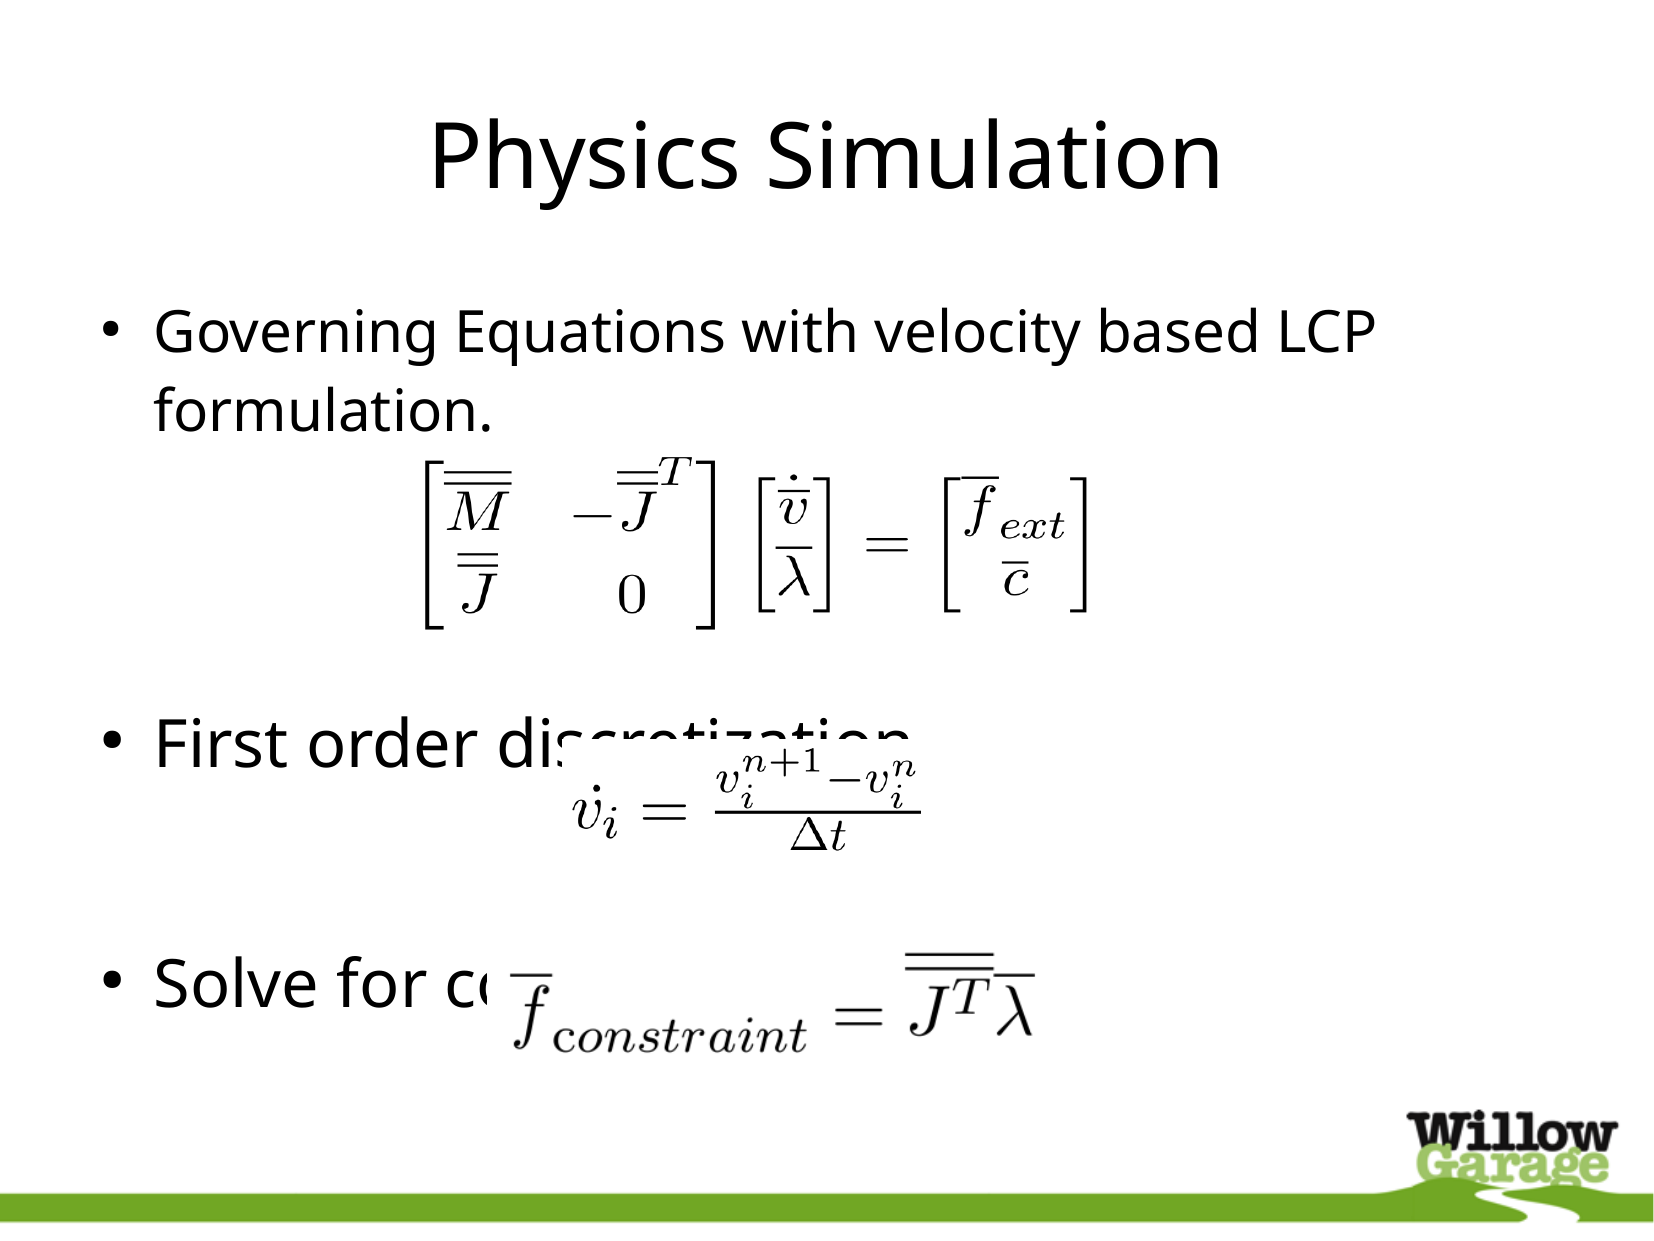

# Physics Simulation
Governing Equations with velocity based LCP formulation.
First order discretization
Solve for constraint forces